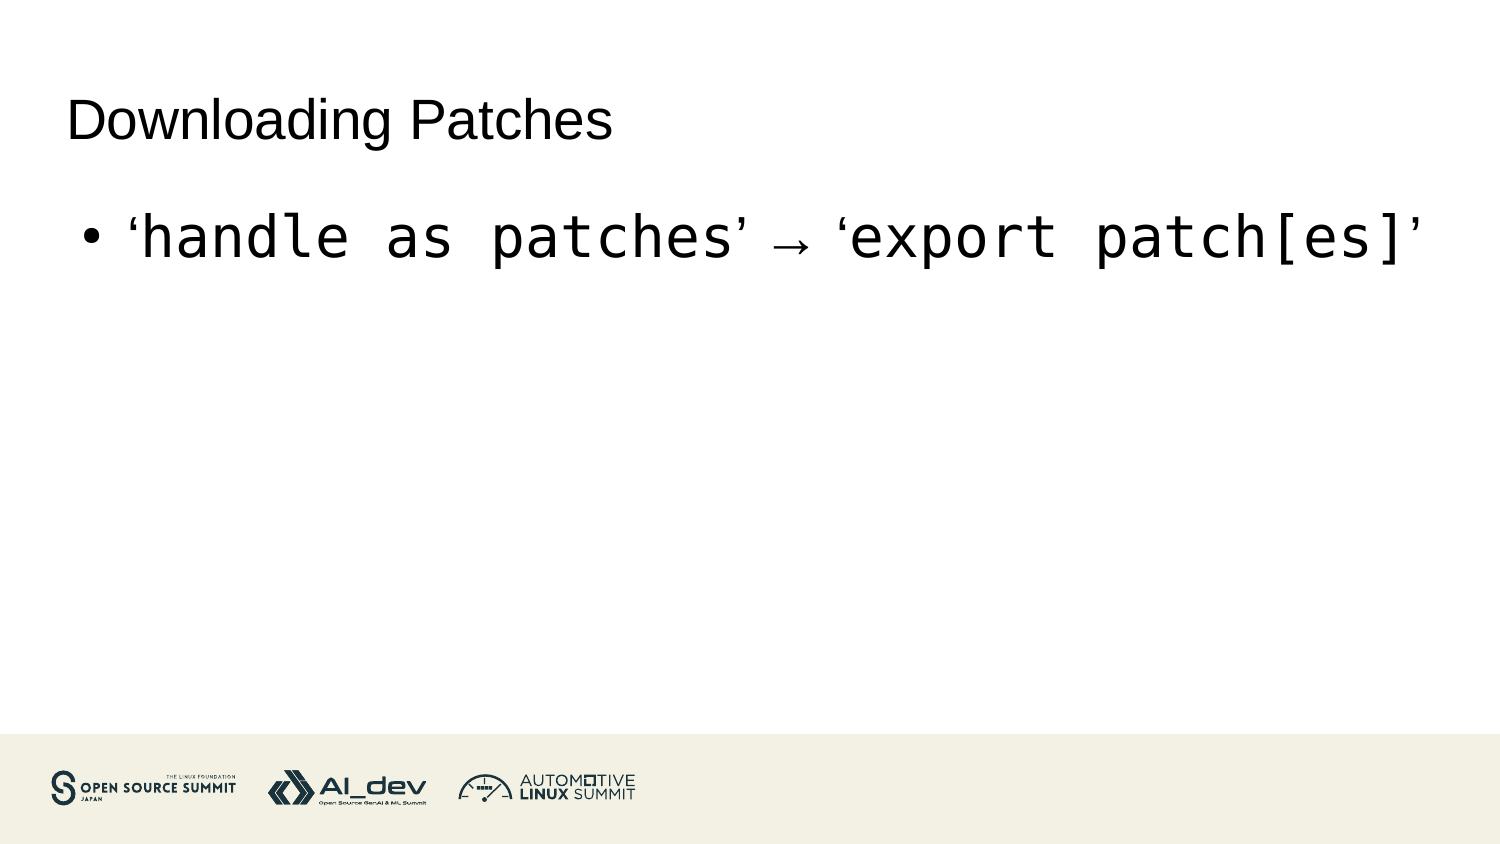

# Downloading Patches
‘handle as patches’ → ‘export patch[es]’